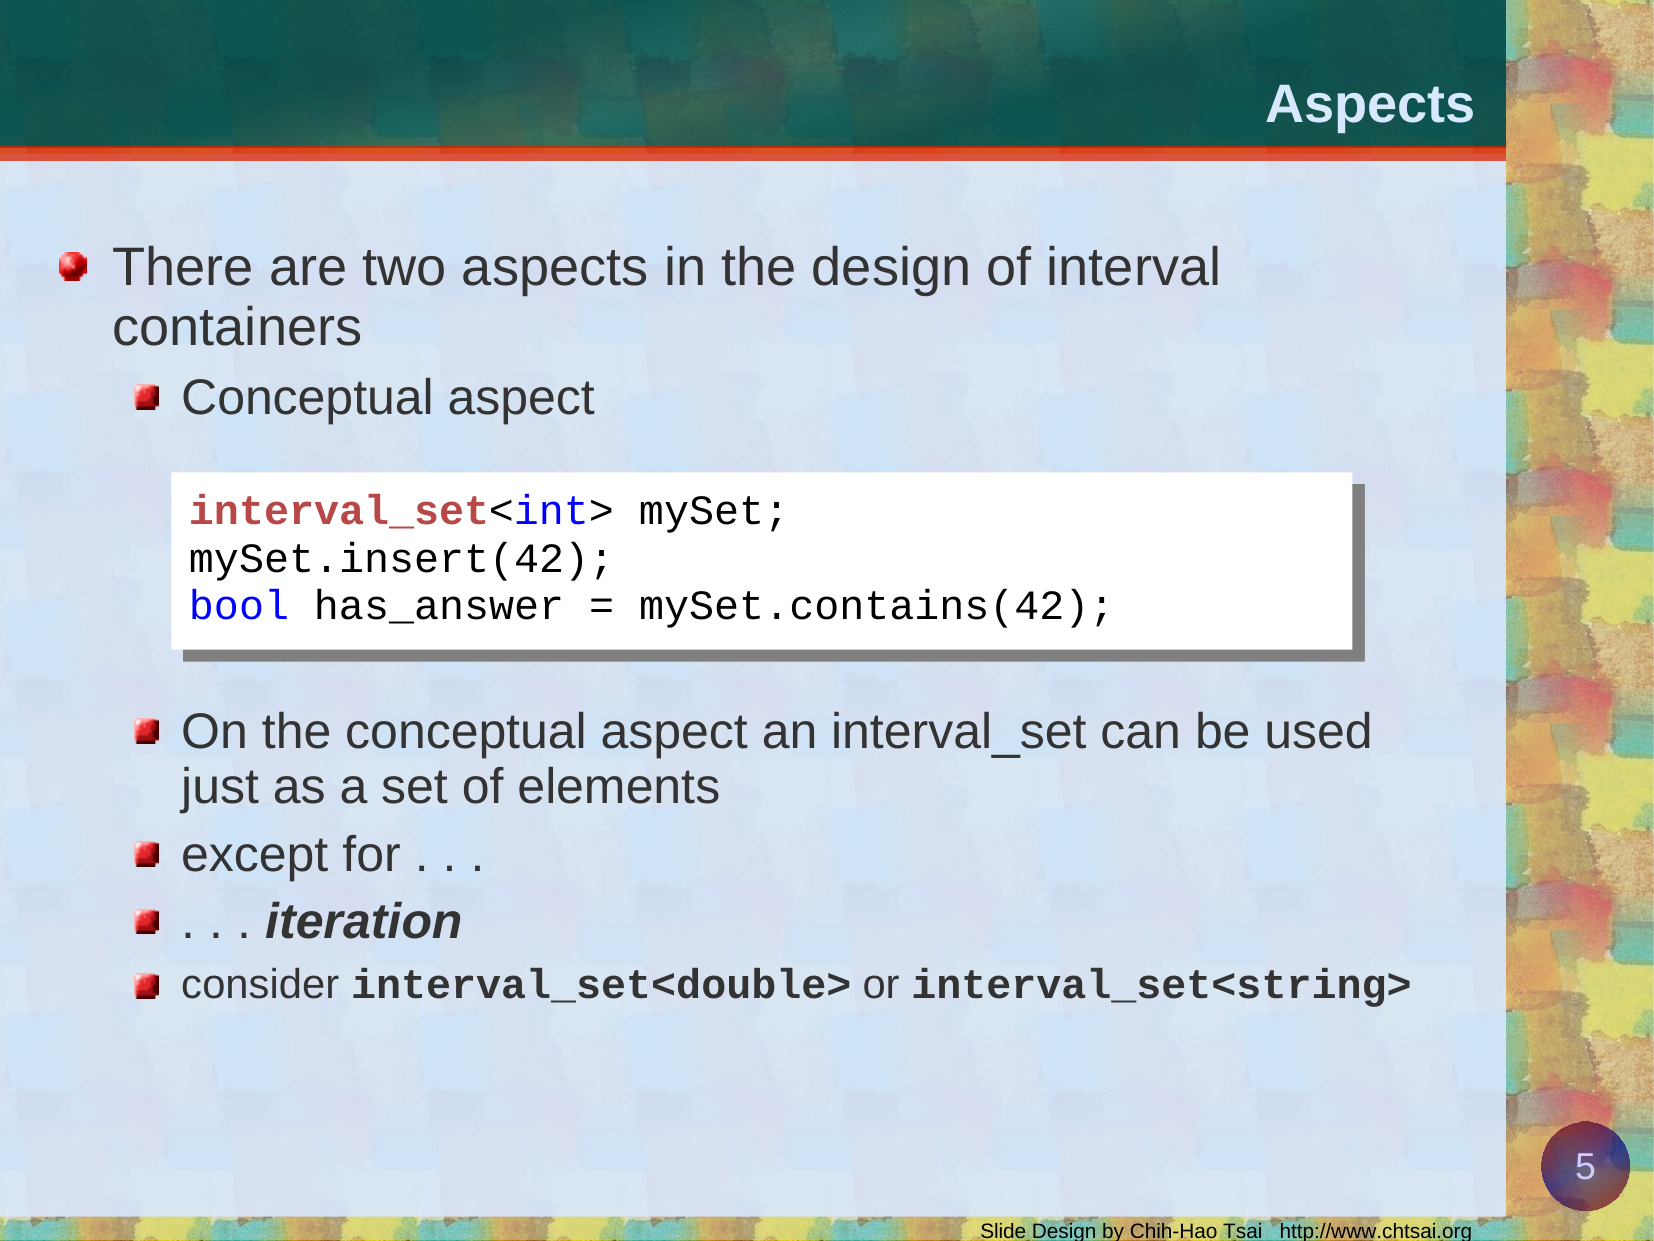

# Aspects
There are two aspects in the design of interval containers
Conceptual aspect
interval_set<int> mySet;
mySet.insert(42);
bool has_answer = mySet.contains(42);
On the conceptual aspect an interval_set can be used just as a set of elements
except for . . .
. . . iteration
consider interval_set<double> or interval_set<string>